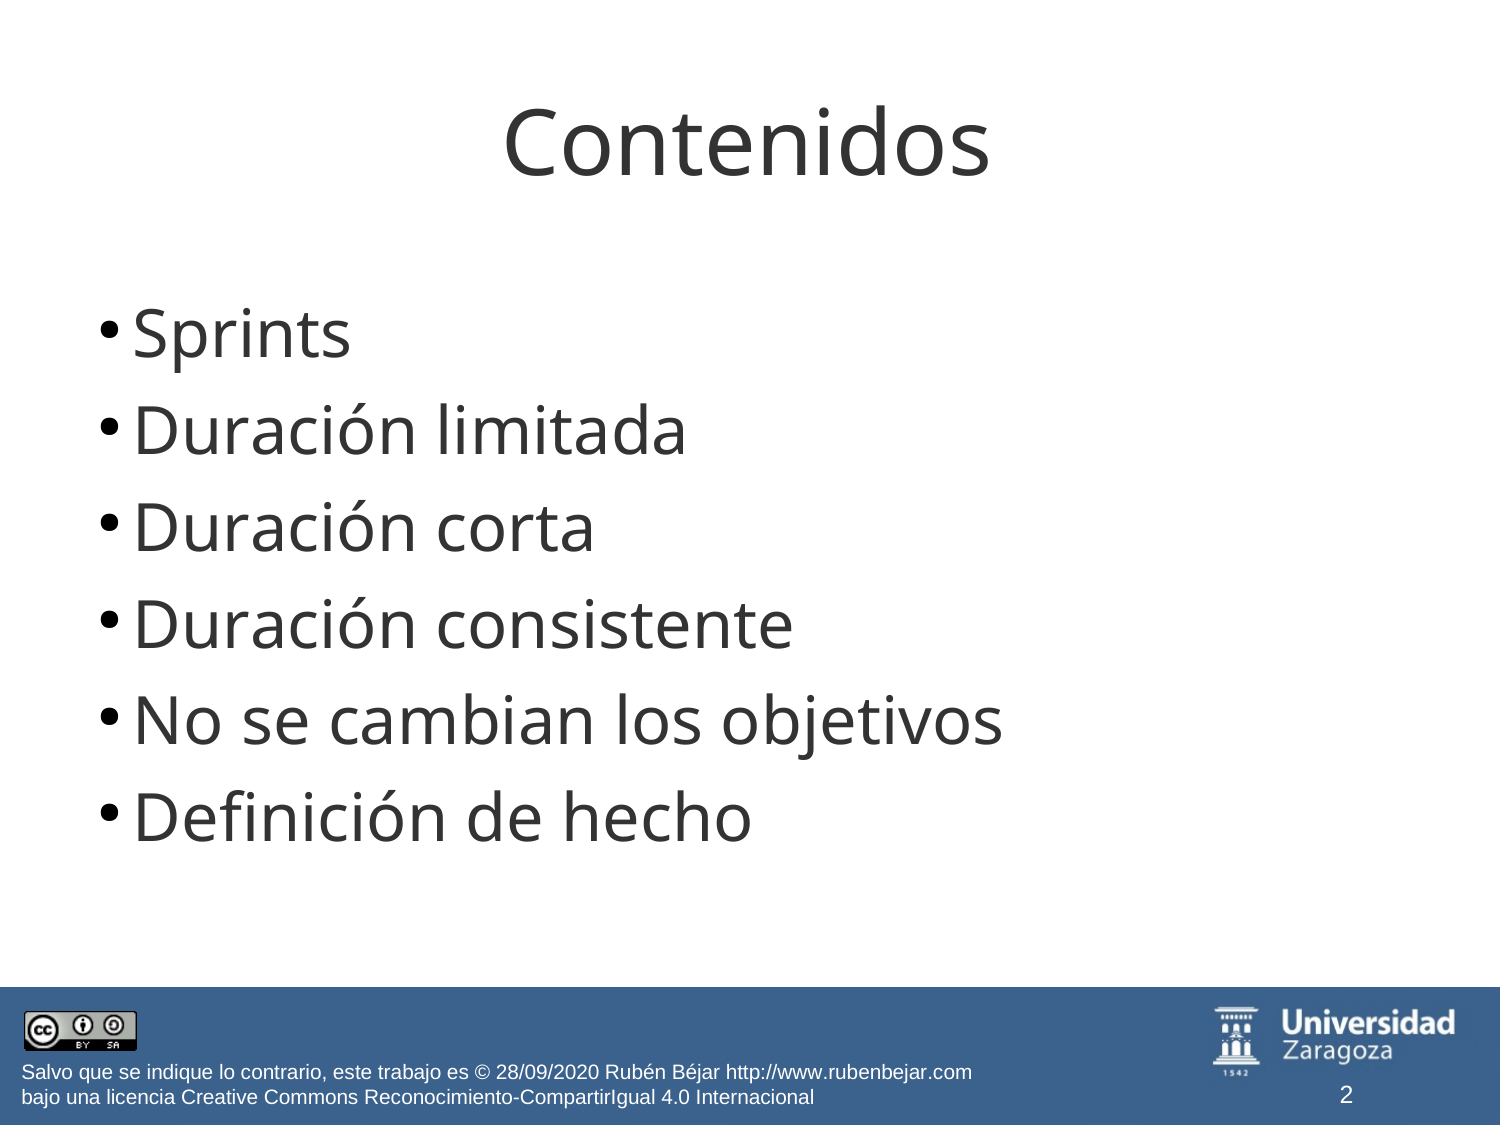

# Contenidos
Sprints
Duración limitada
Duración corta
Duración consistente
No se cambian los objetivos
Definición de hecho